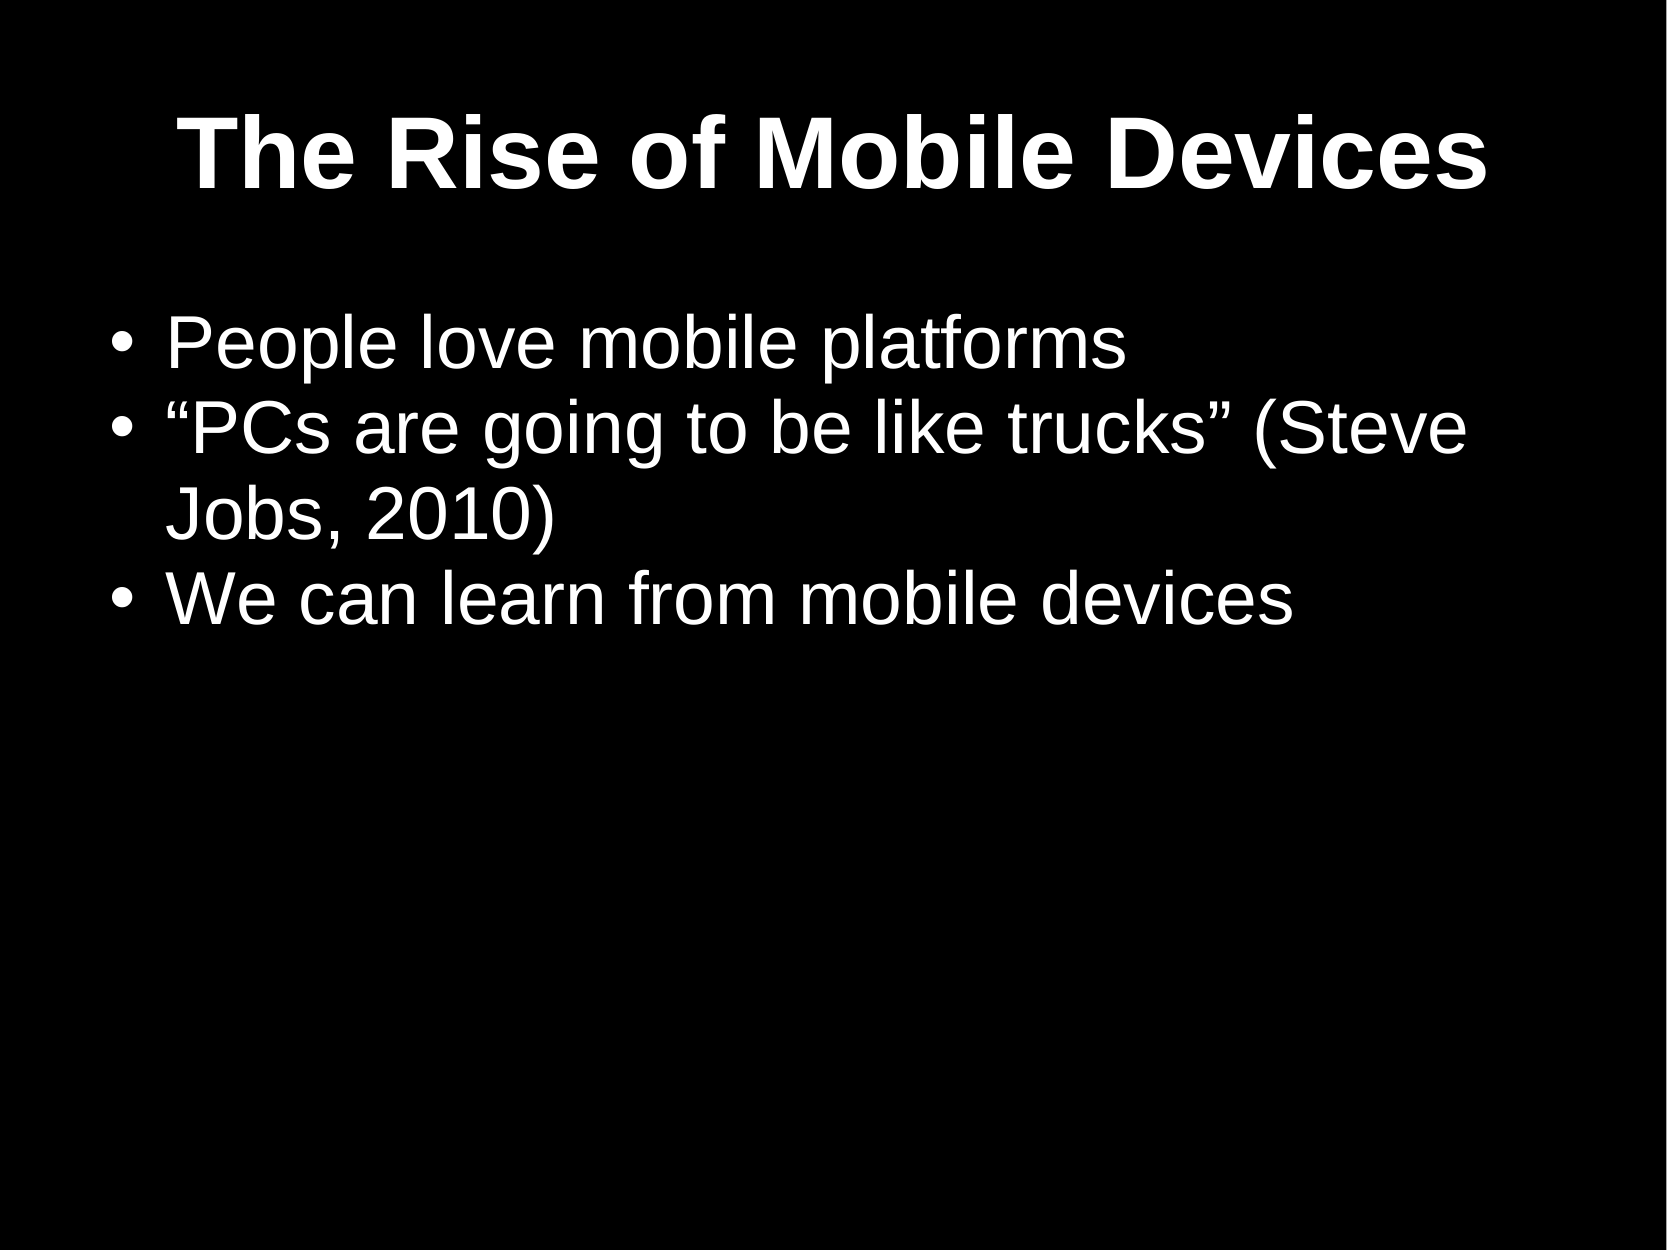

The Rise of Mobile Devices
People love mobile platforms
“PCs are going to be like trucks” (Steve Jobs, 2010)
We can learn from mobile devices